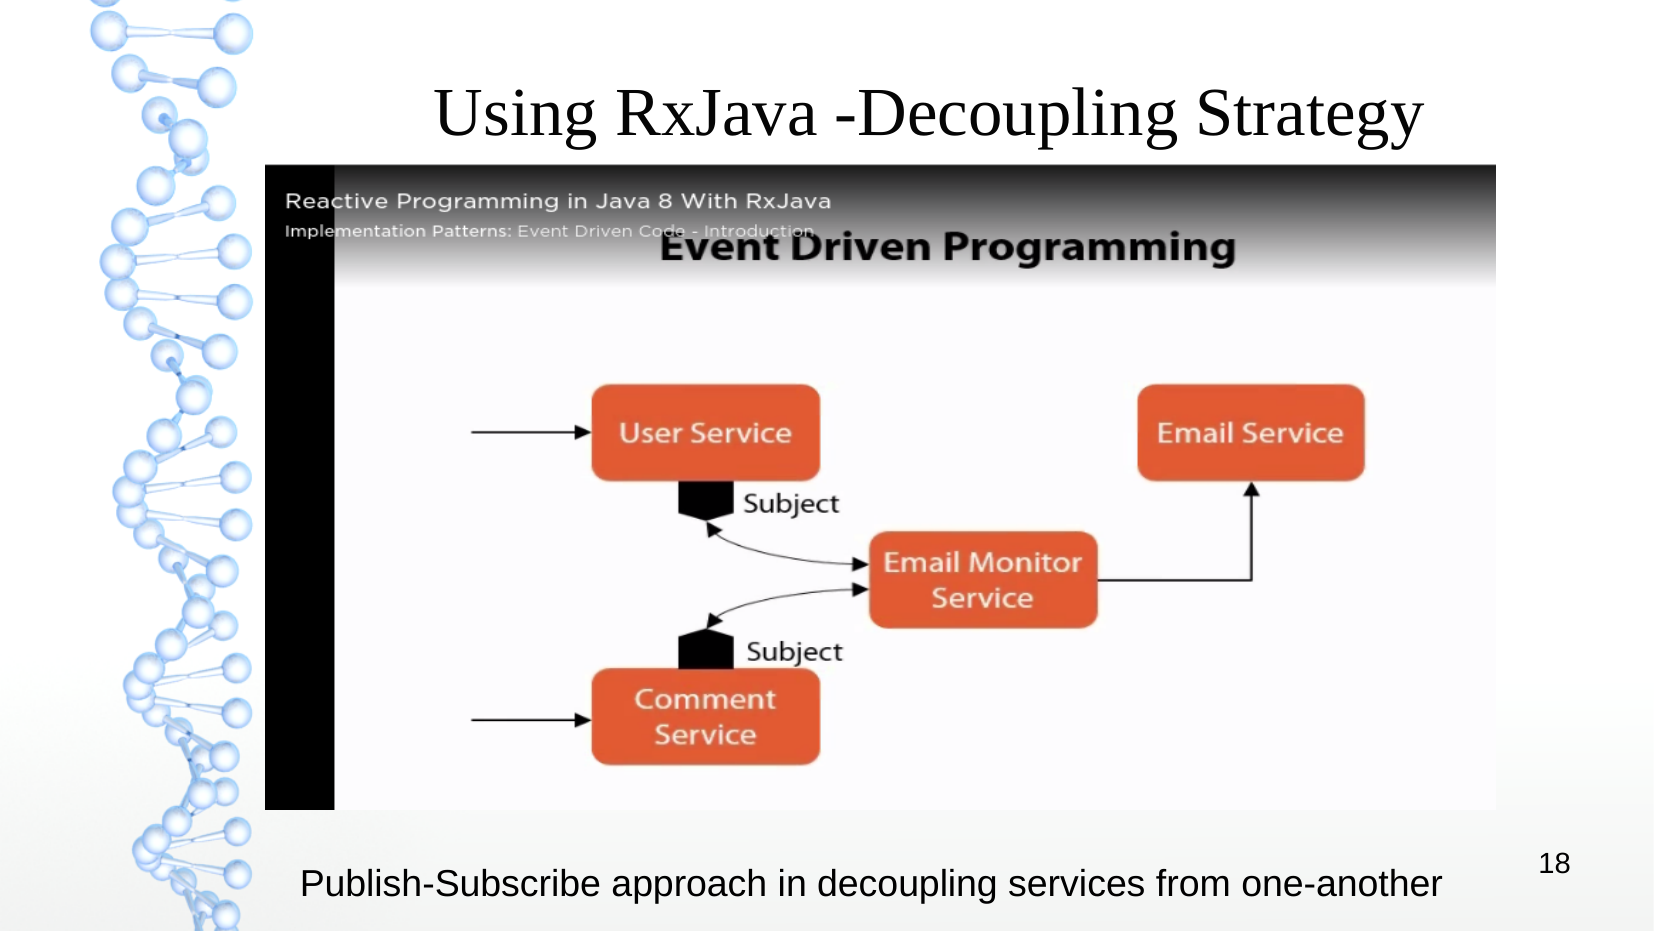

# Using RxJava -Decoupling Strategy
18
Publish-Subscribe approach in decoupling services from one-another